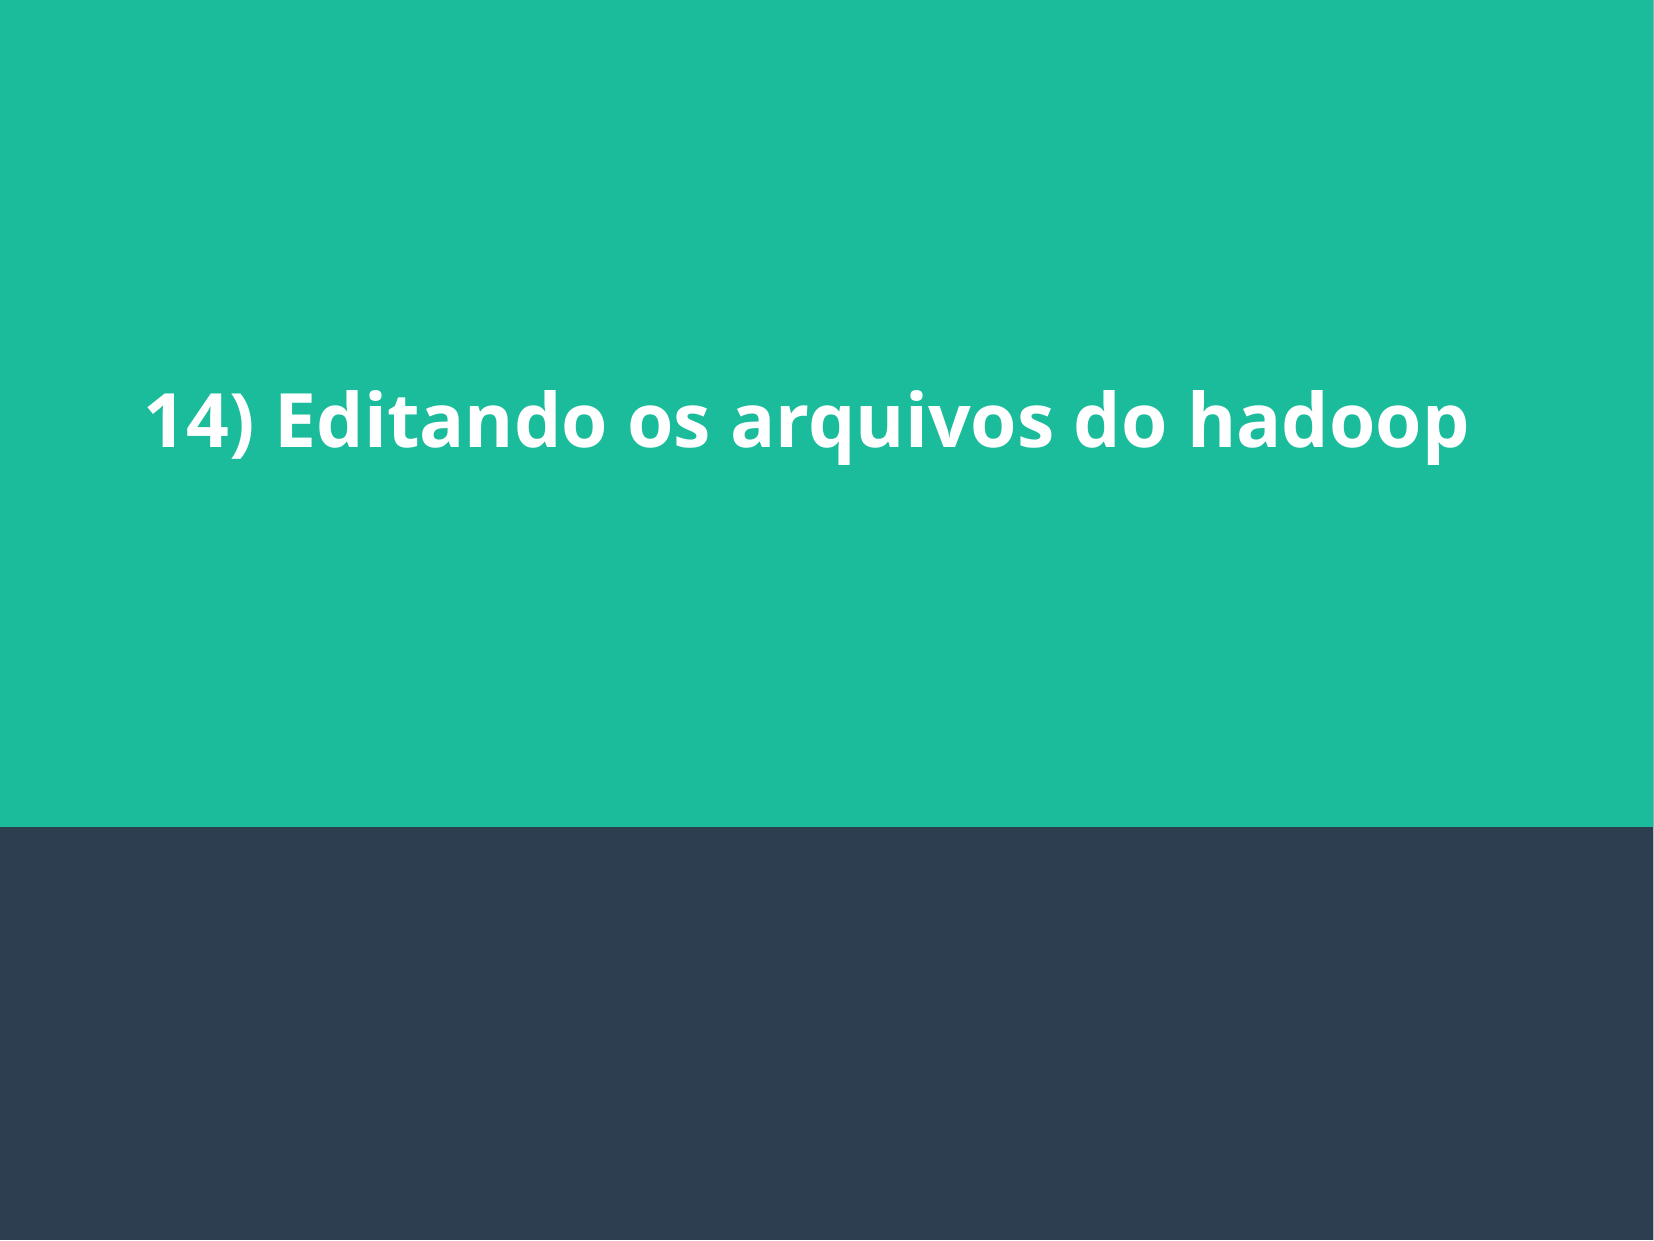

# 14) Editando os arquivos do hadoop